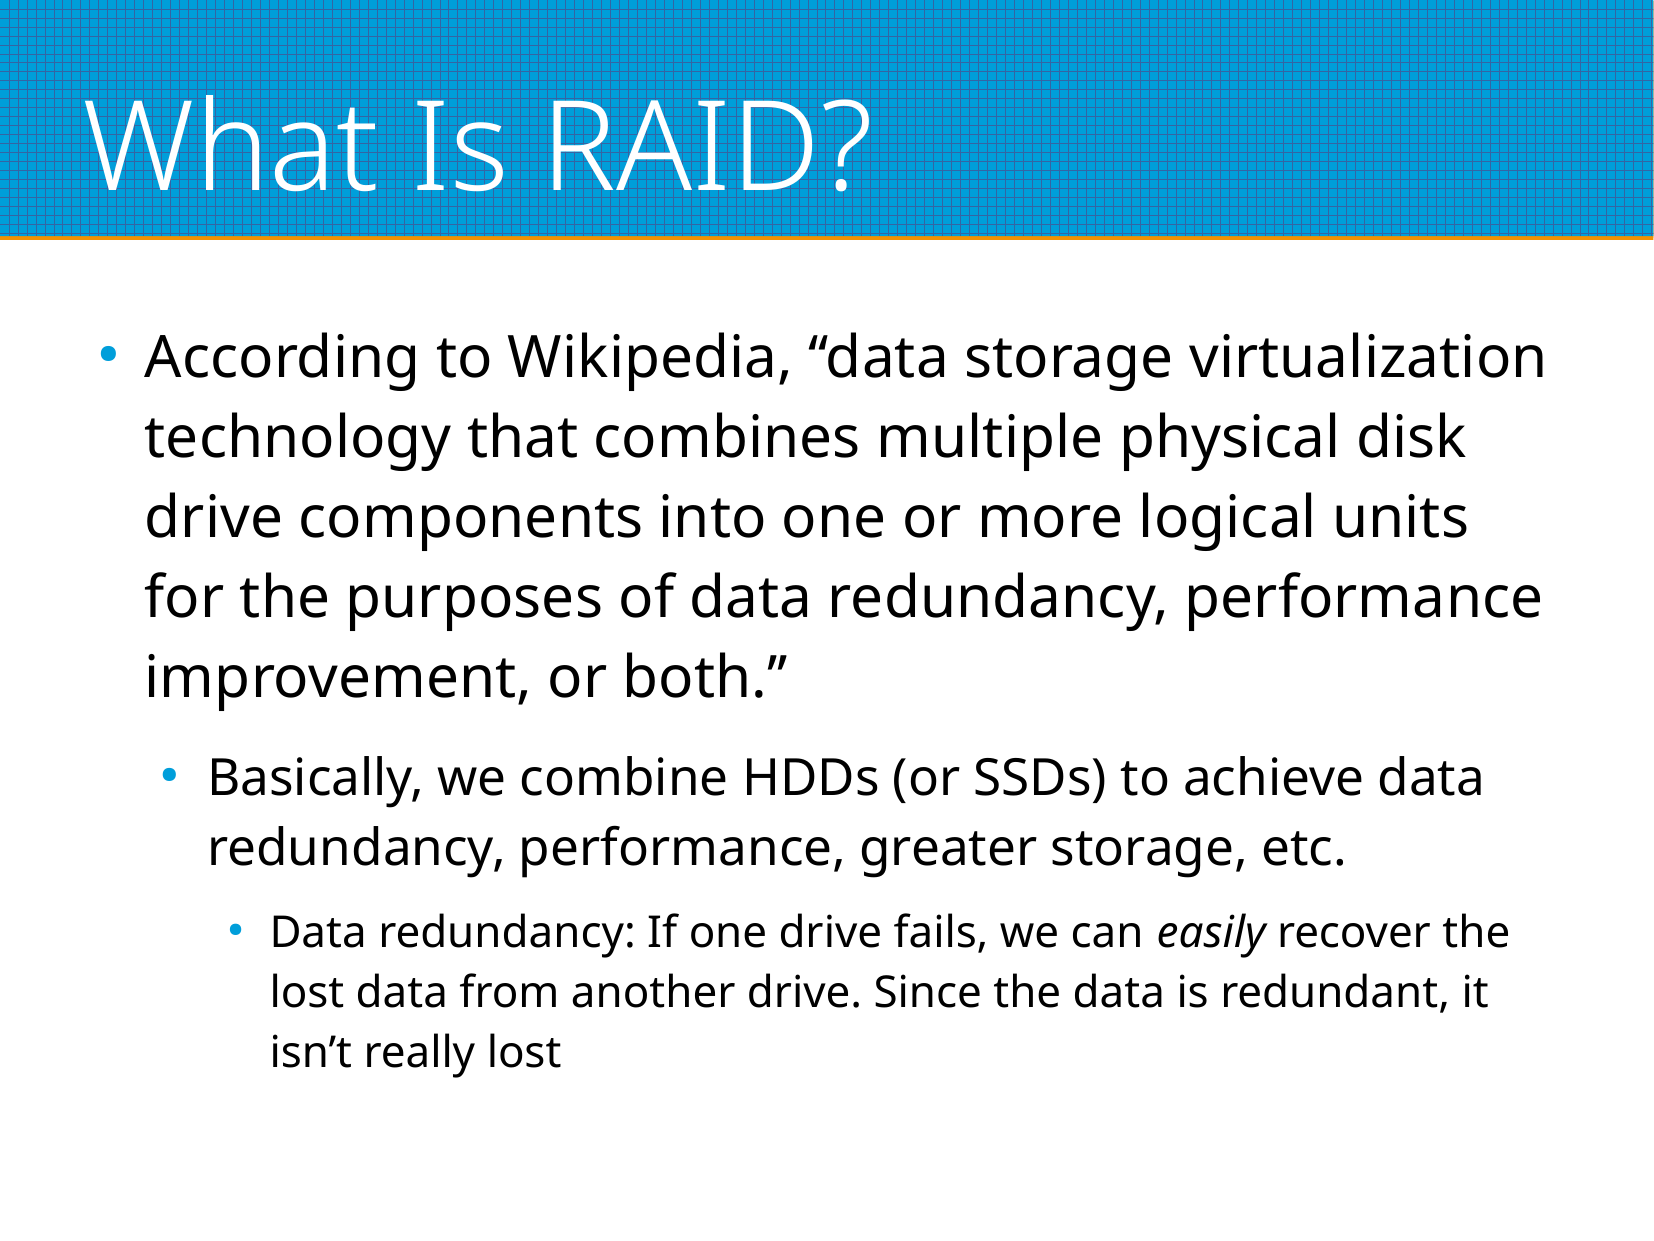

# What Is RAID?
According to Wikipedia, ‘‘data storage virtualization technology that combines multiple physical disk drive components into one or more logical units for the purposes of data redundancy, performance improvement, or both.’’
Basically, we combine HDDs (or SSDs) to achieve data redundancy, performance, greater storage, etc.
Data redundancy: If one drive fails, we can easily recover the lost data from another drive. Since the data is redundant, it isn’t really lost